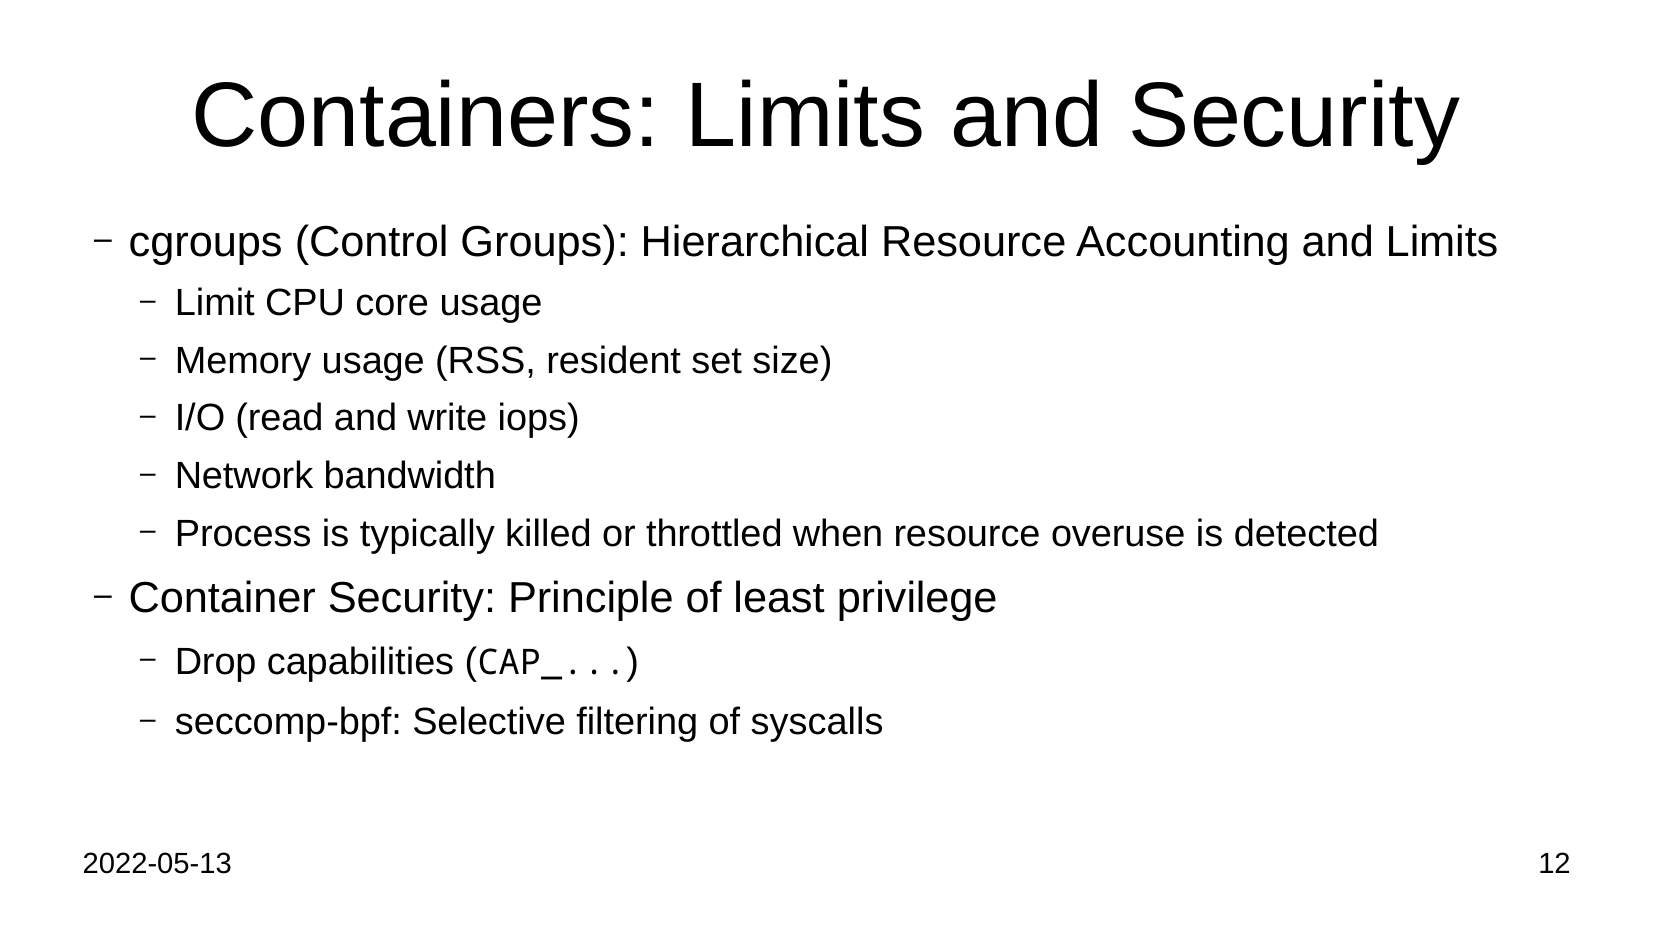

# Containers: Limits and Security
cgroups (Control Groups): Hierarchical Resource Accounting and Limits
Limit CPU core usage
Memory usage (RSS, resident set size)
I/O (read and write iops)
Network bandwidth
Process is typically killed or throttled when resource overuse is detected
Container Security: Principle of least privilege
Drop capabilities (CAP_...)
seccomp-bpf: Selective filtering of syscalls
2022-05-13
12